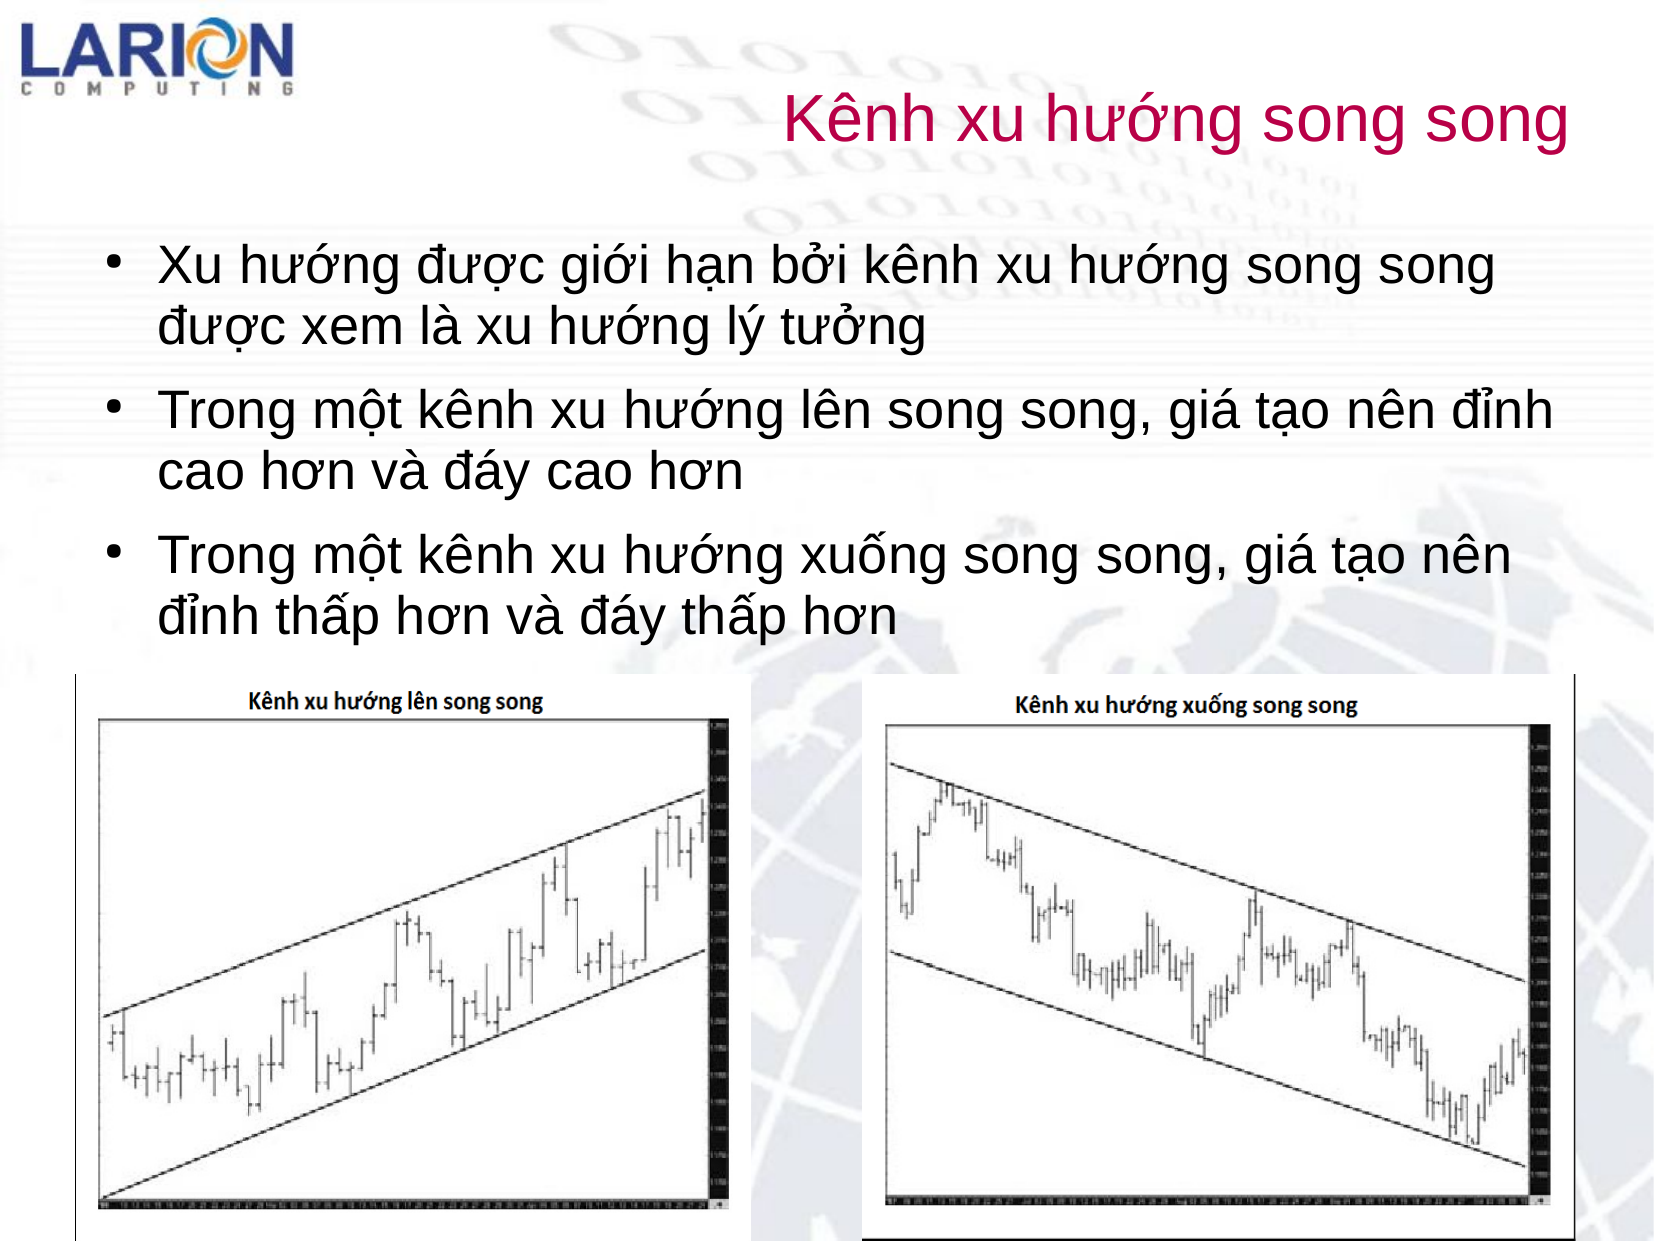

# Kênh xu hướng song song
Xu hướng được giới hạn bởi kênh xu hướng song song được xem là xu hướng lý tưởng
Trong một kênh xu hướng lên song song, giá tạo nên đỉnh cao hơn và đáy cao hơn
Trong một kênh xu hướng xuống song song, giá tạo nên đỉnh thấp hơn và đáy thấp hơn
File Name
39